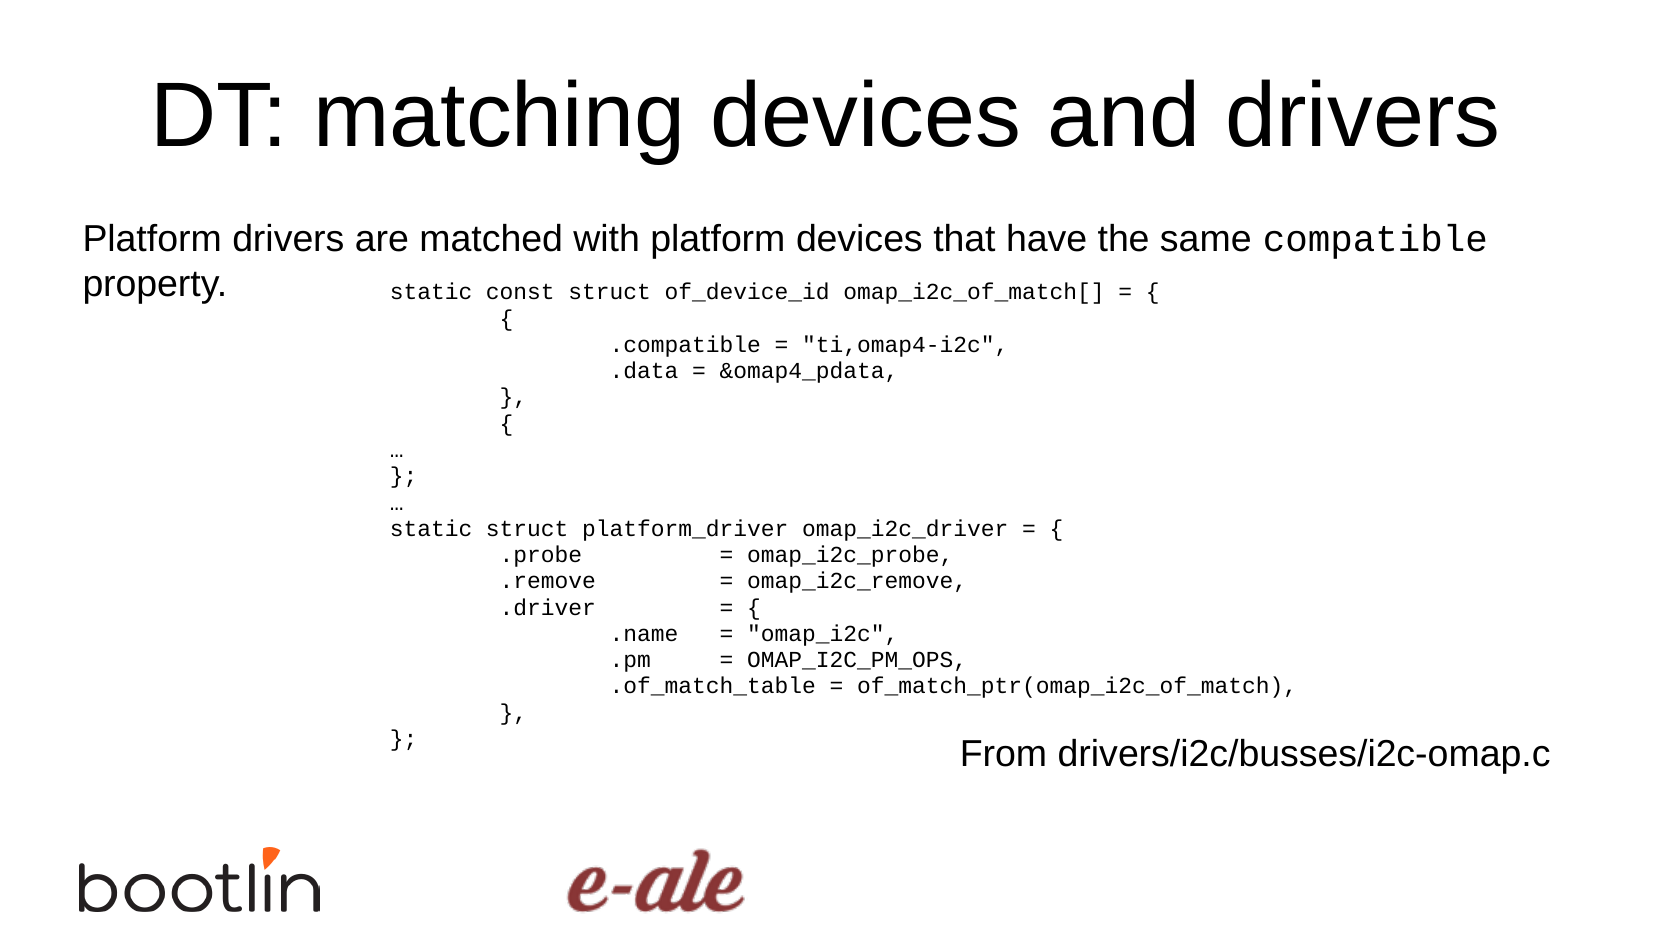

# DT: matching devices and drivers
Platform drivers are matched with platform devices that have the same compatible property.
static const struct of_device_id omap_i2c_of_match[] = {
 {
 .compatible = "ti,omap4-i2c",
 .data = &omap4_pdata,
 },
 {
…
};
…
static struct platform_driver omap_i2c_driver = {
 .probe = omap_i2c_probe,
 .remove = omap_i2c_remove,
 .driver = {
 .name = "omap_i2c",
 .pm = OMAP_I2C_PM_OPS,
 .of_match_table = of_match_ptr(omap_i2c_of_match),
 },
};
From drivers/i2c/busses/i2c-omap.c